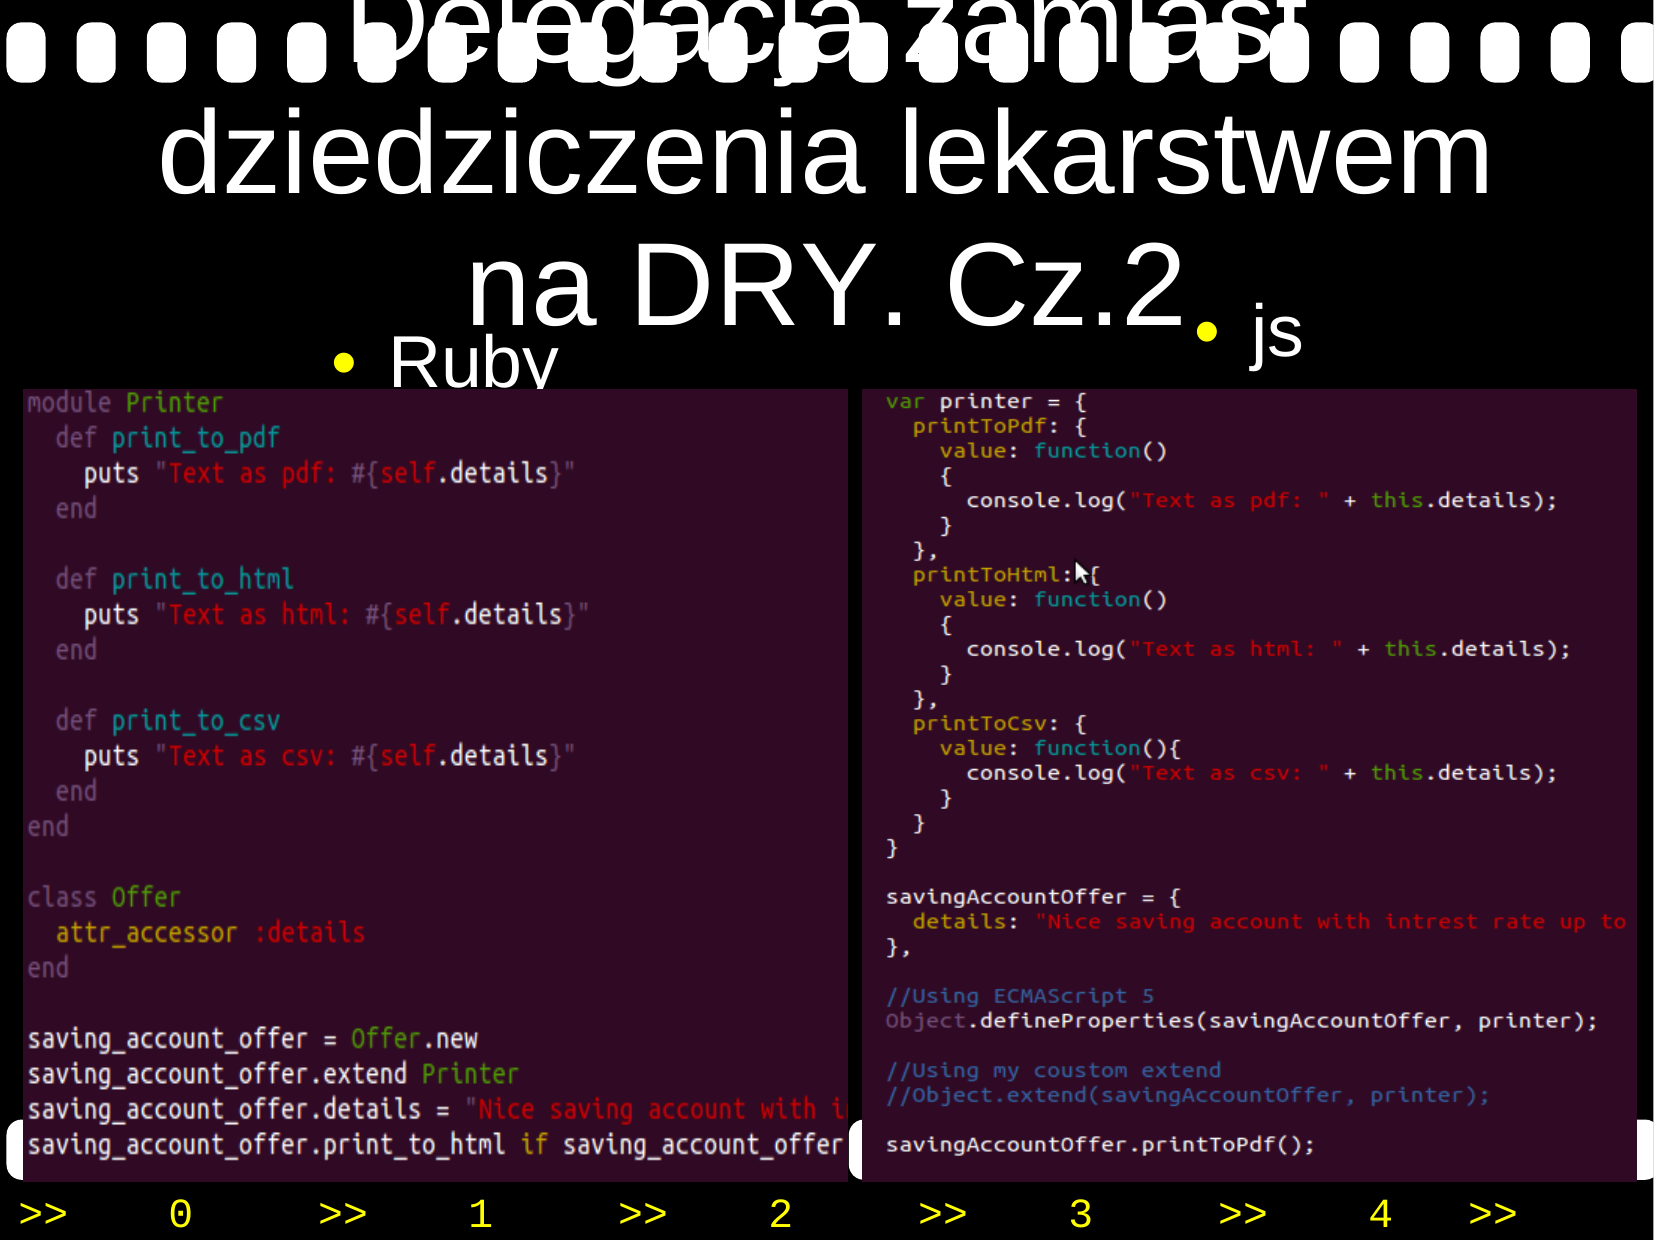

# Delegacja zamiast dziedziczenia lekarstwem na DRY. Cz.2
js
Ruby